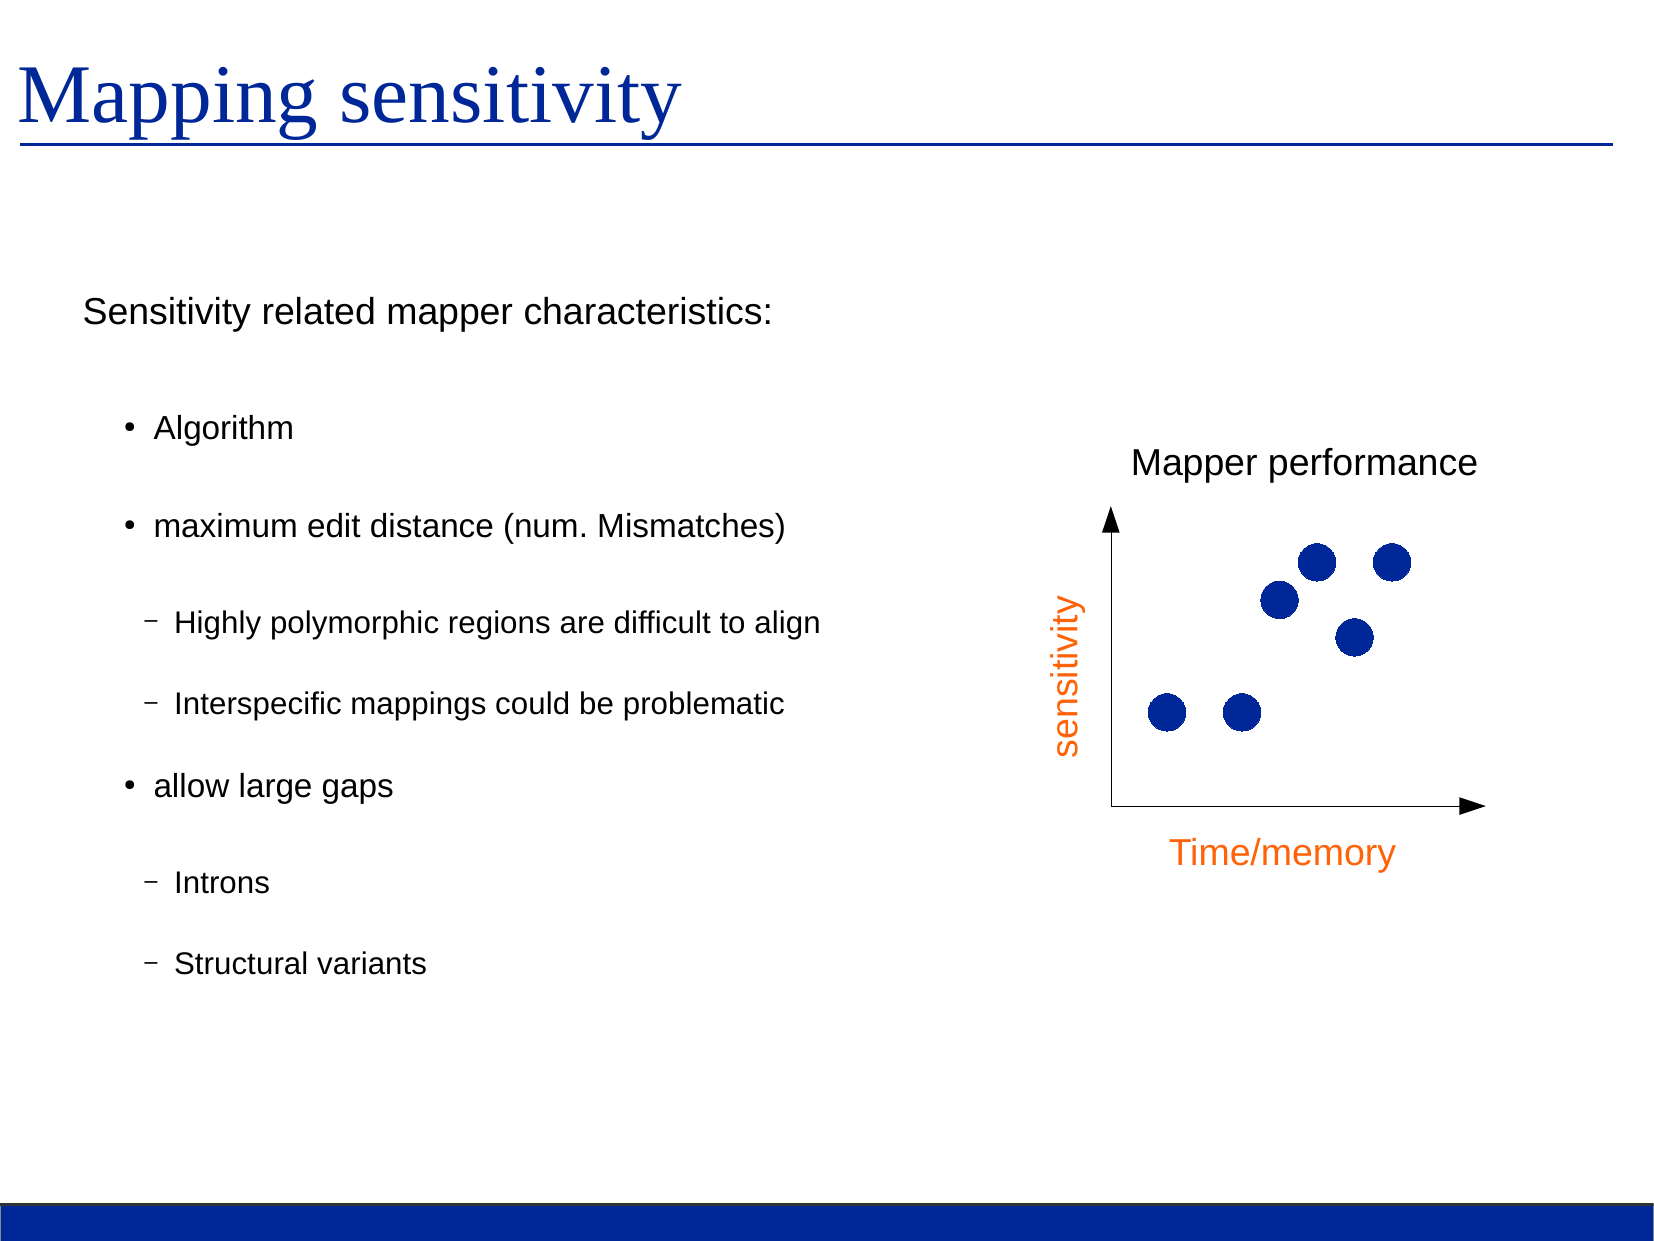

# Mapping sensitivity
Sensitivity related mapper characteristics:
Algorithm
maximum edit distance (num. Mismatches)
Highly polymorphic regions are difficult to align
Interspecific mappings could be problematic
allow large gaps
Introns
Structural variants
Mapper performance
sensitivity
Time/memory